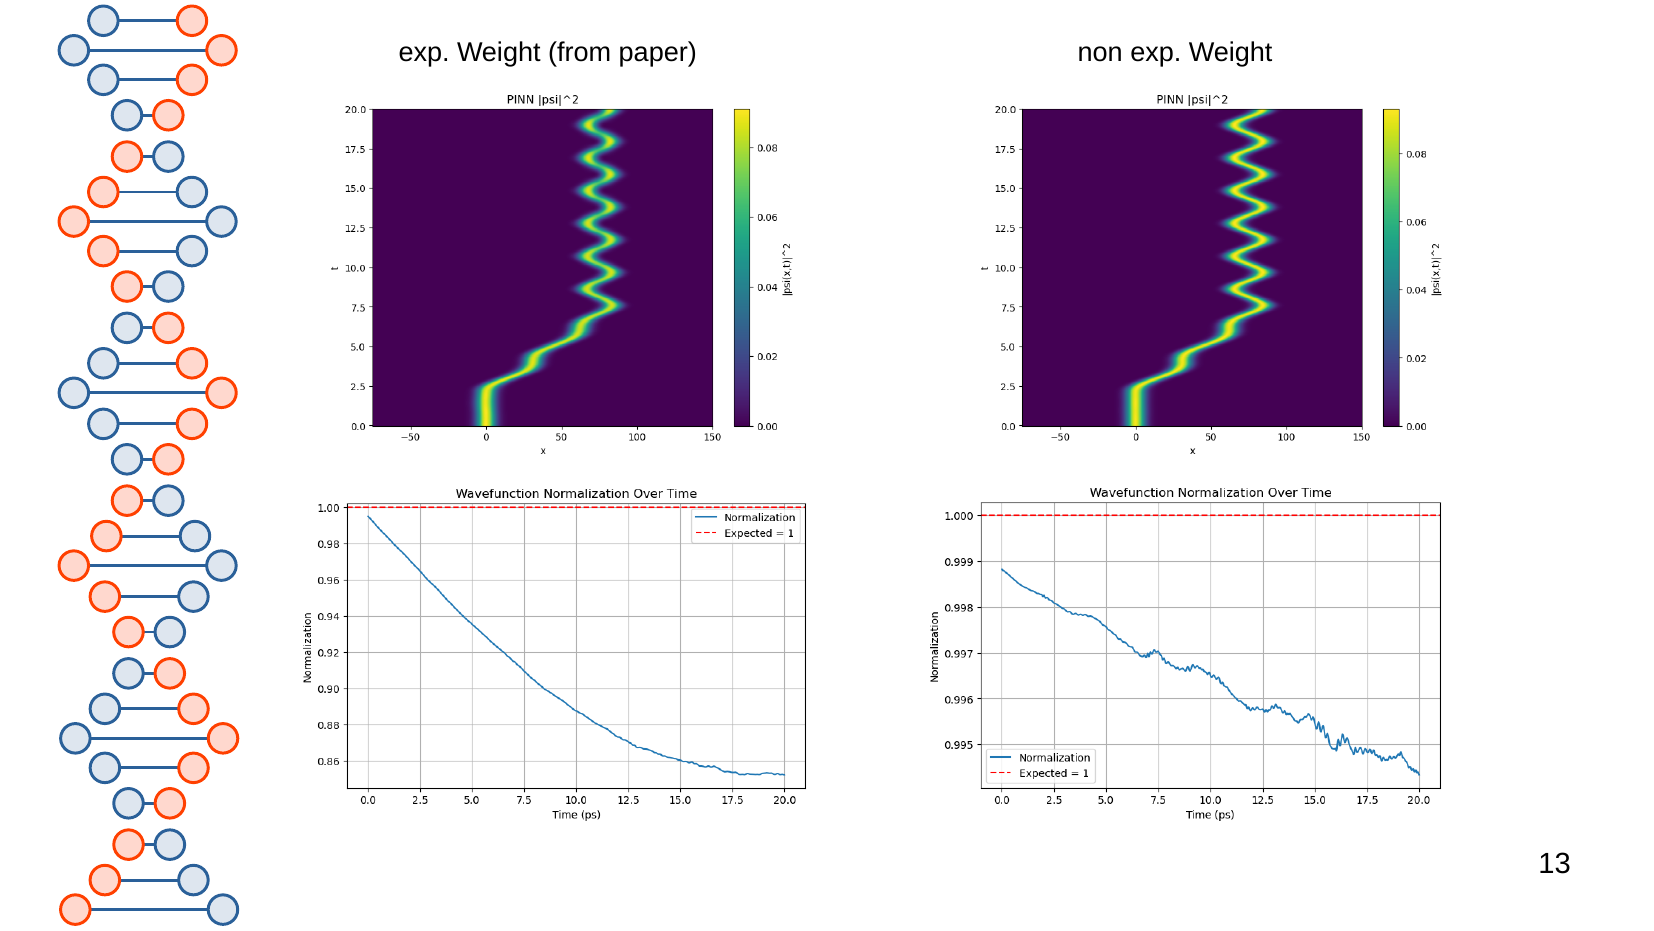

exp. Weight (from paper)
non exp. Weight
13